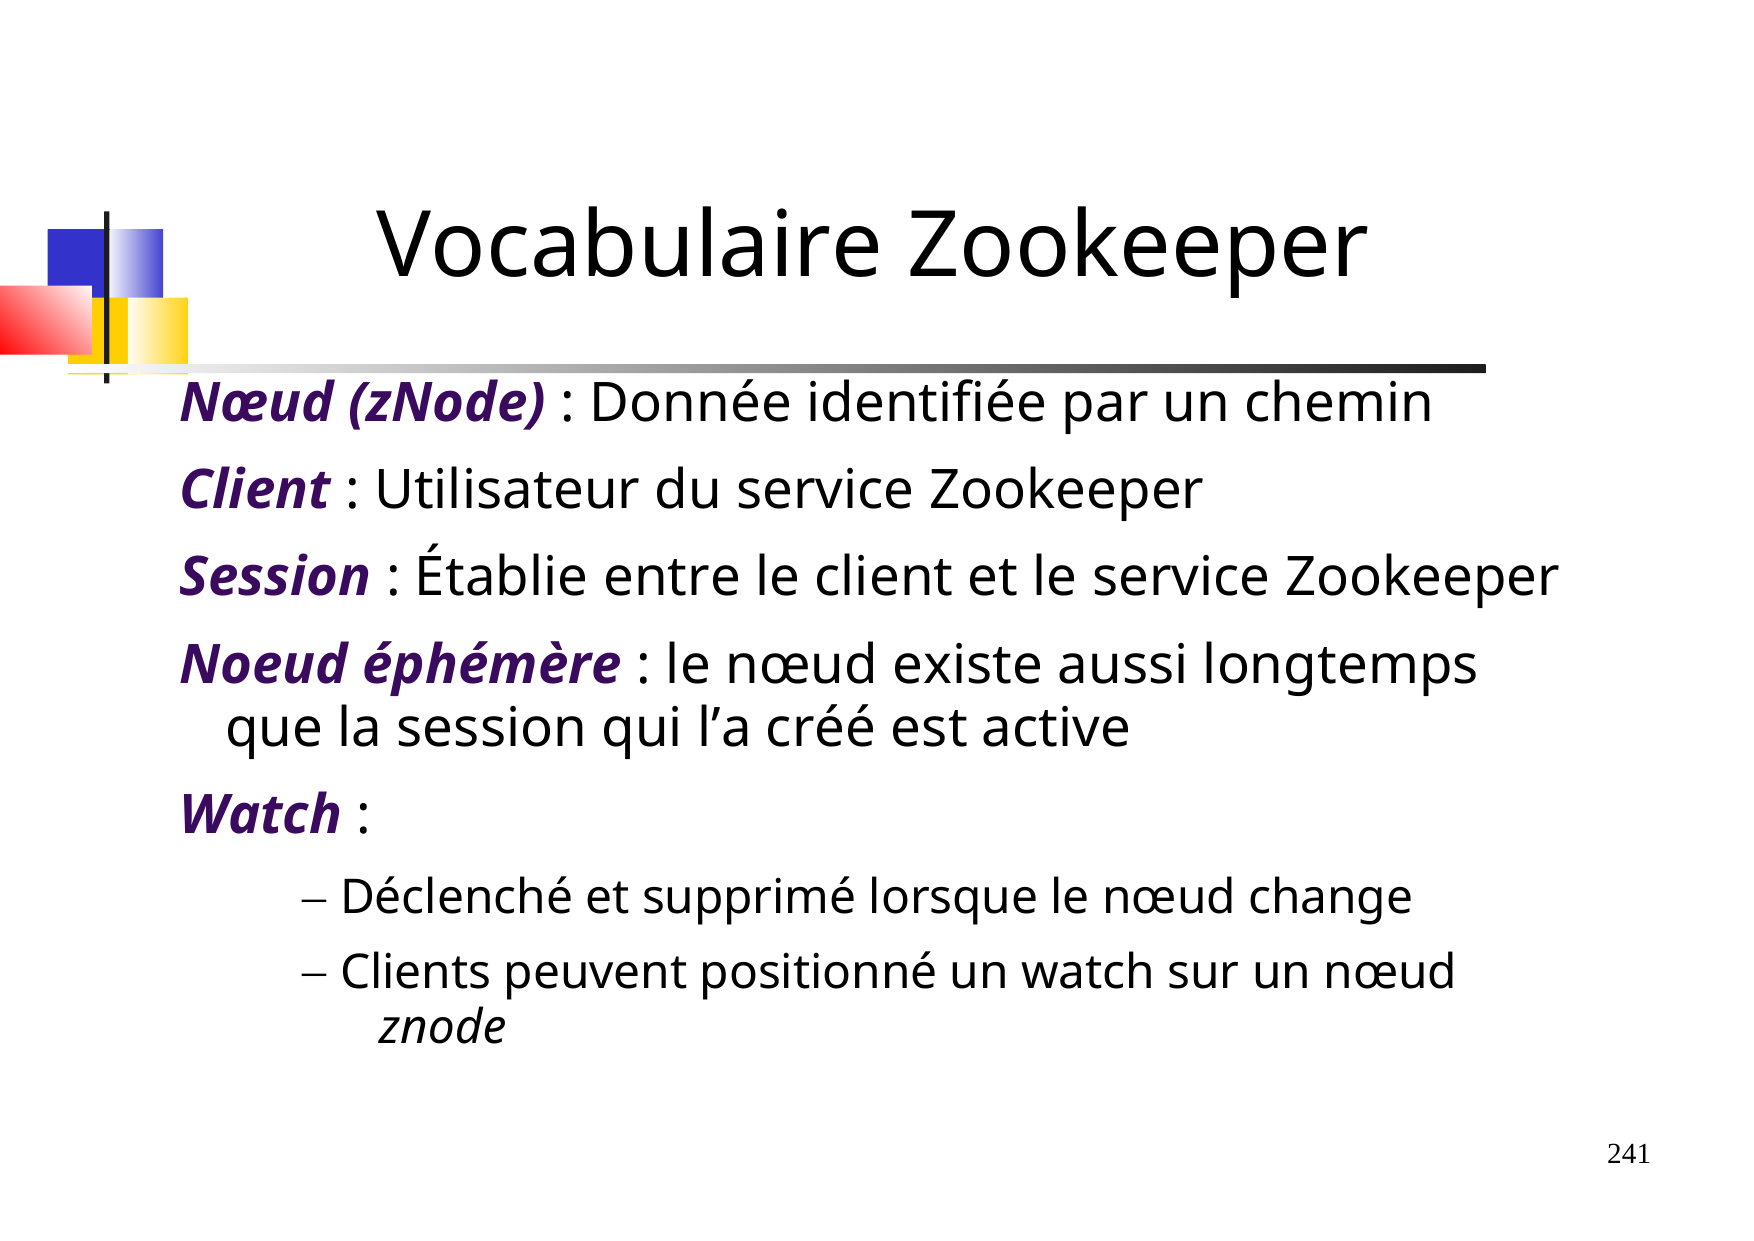

# Vocabulaire Zookeeper
Nœud (zNode) : Donnée identifiée par un chemin
Client : Utilisateur du service Zookeeper
Session : Établie entre le client et le service Zookeeper
Noeud éphémère : le nœud existe aussi longtemps que la session qui l’a créé est active
Watch :
Déclenché et supprimé lorsque le nœud change
Clients peuvent positionné un watch sur un nœud znode